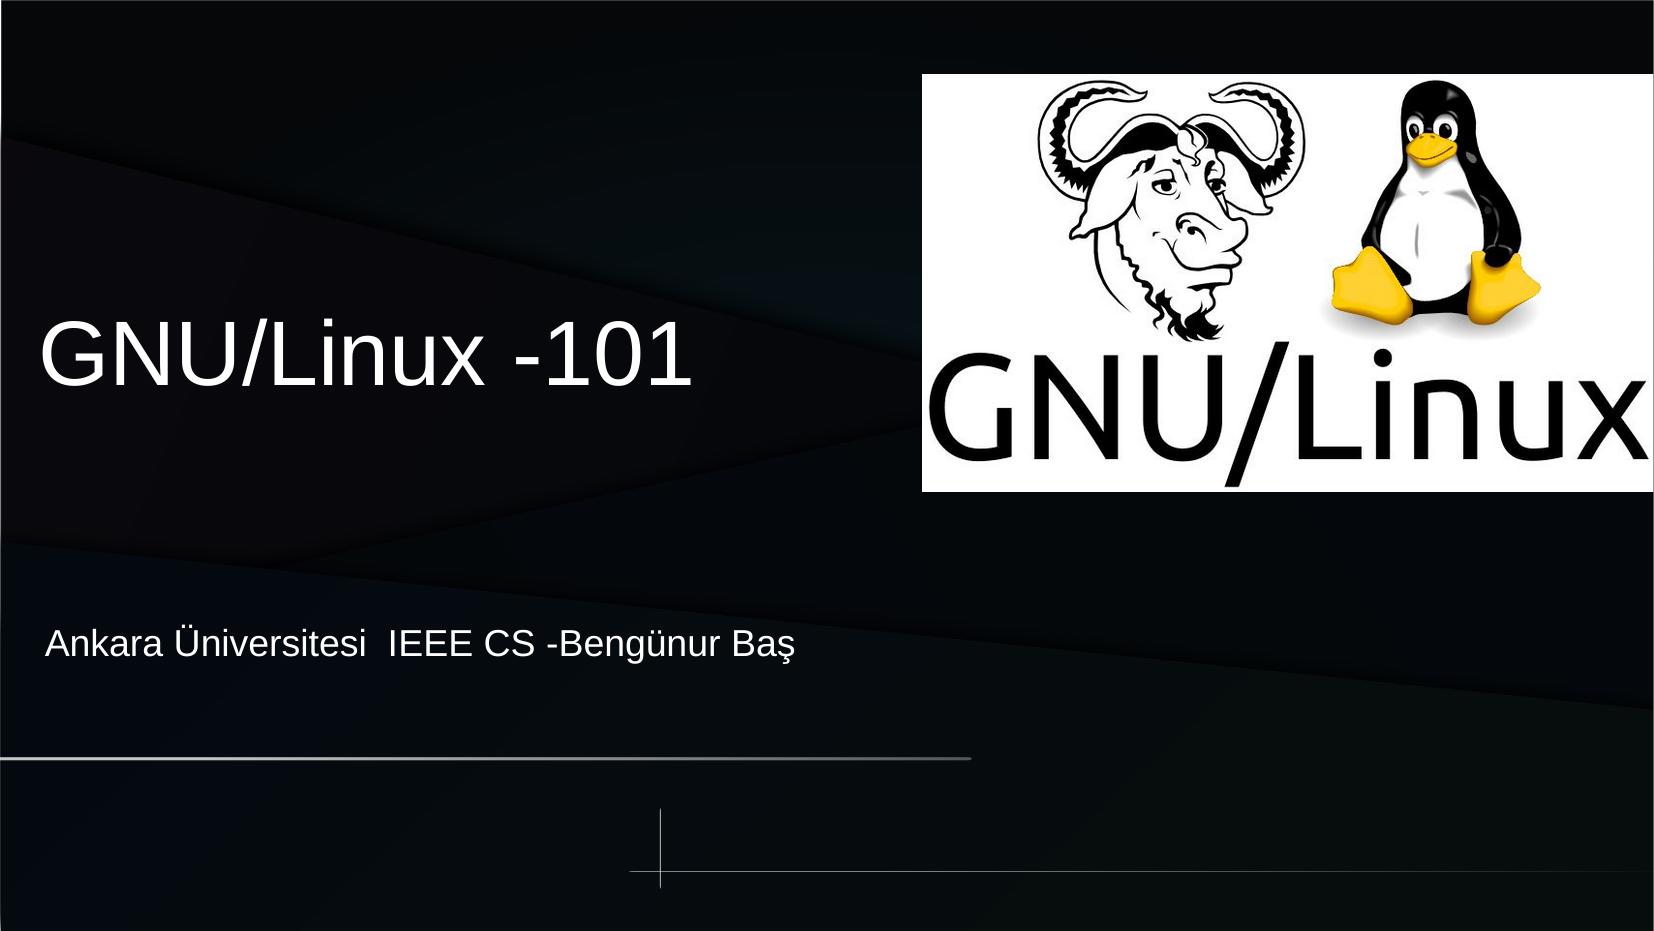

# GNU/Linux -101
Ankara Üniversitesi IEEE CS -Bengünur Baş